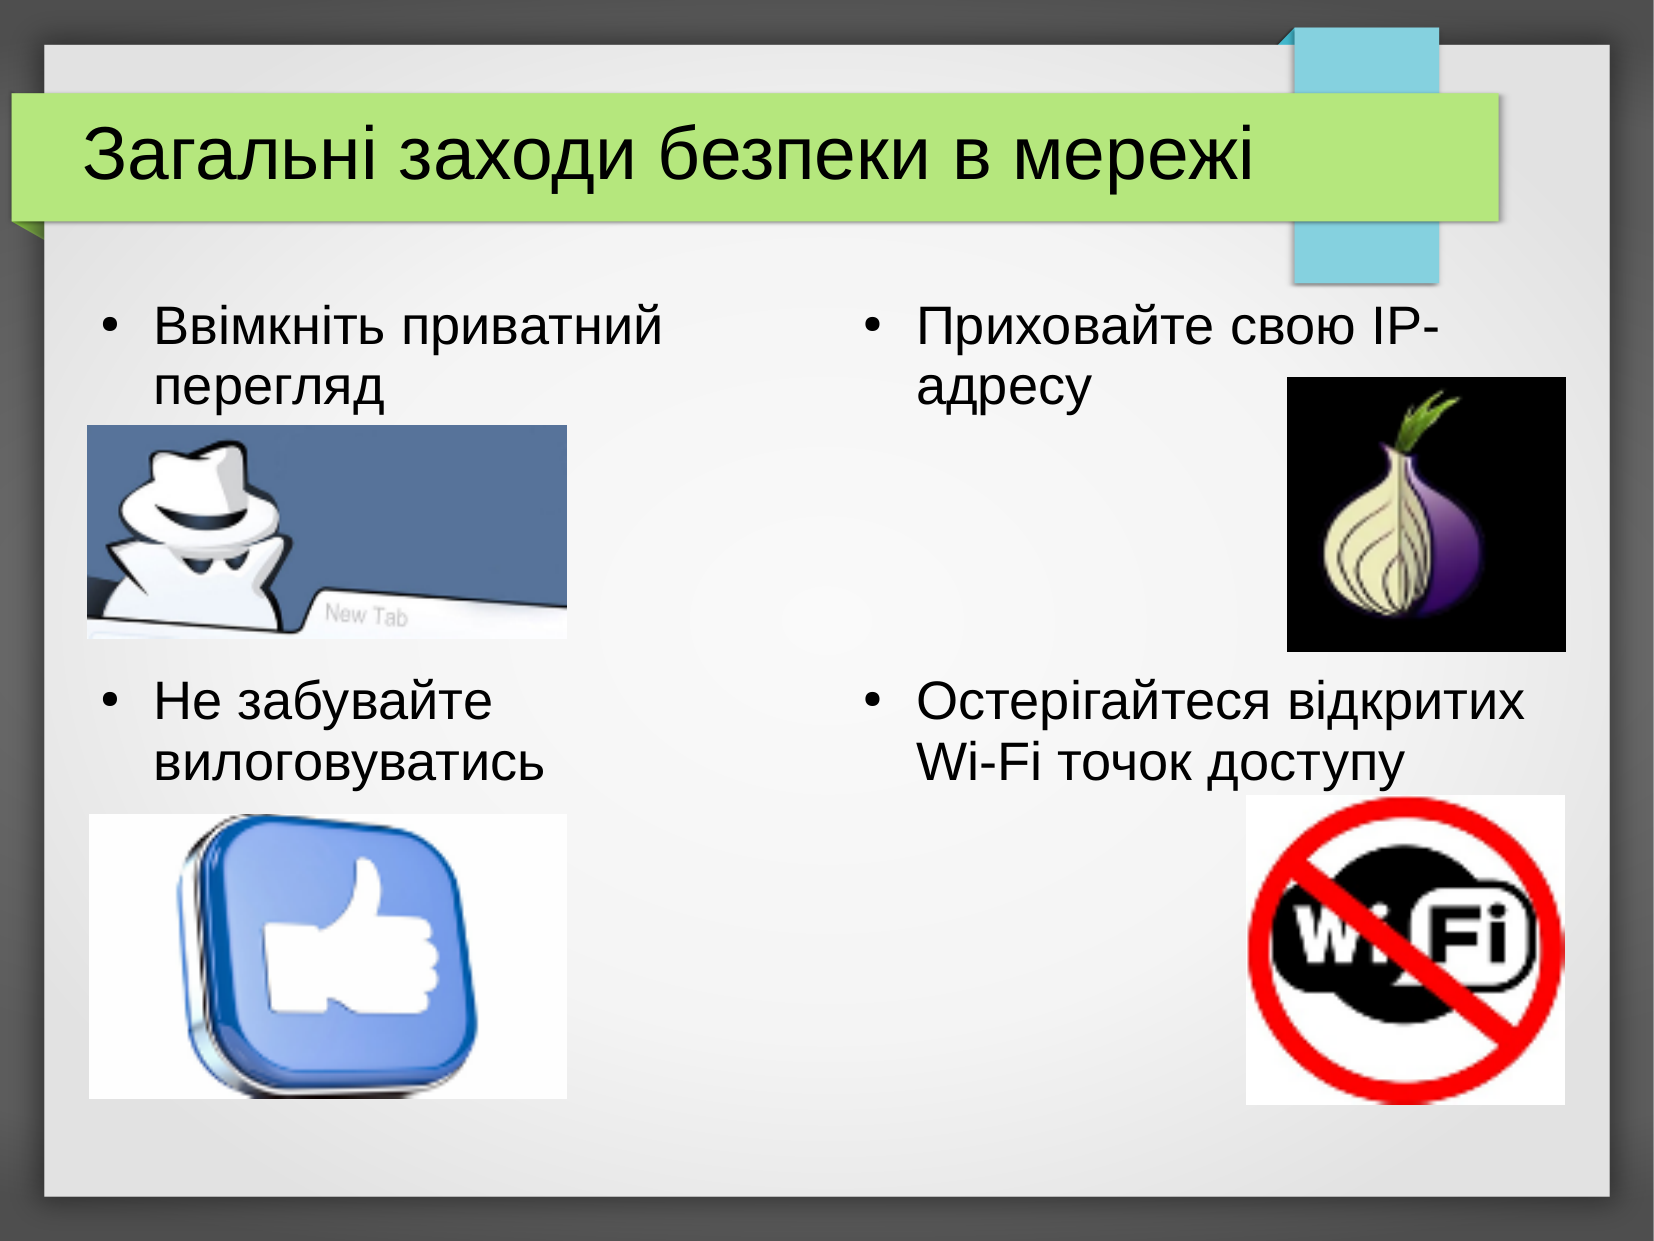

# Загальні заходи безпеки в мережі
Ввімкніть приватний перегляд
Приховайте свою IP-адресу
Не забувайте вилоговуватись
Остерігайтеся відкритих Wi-Fi точок доступу